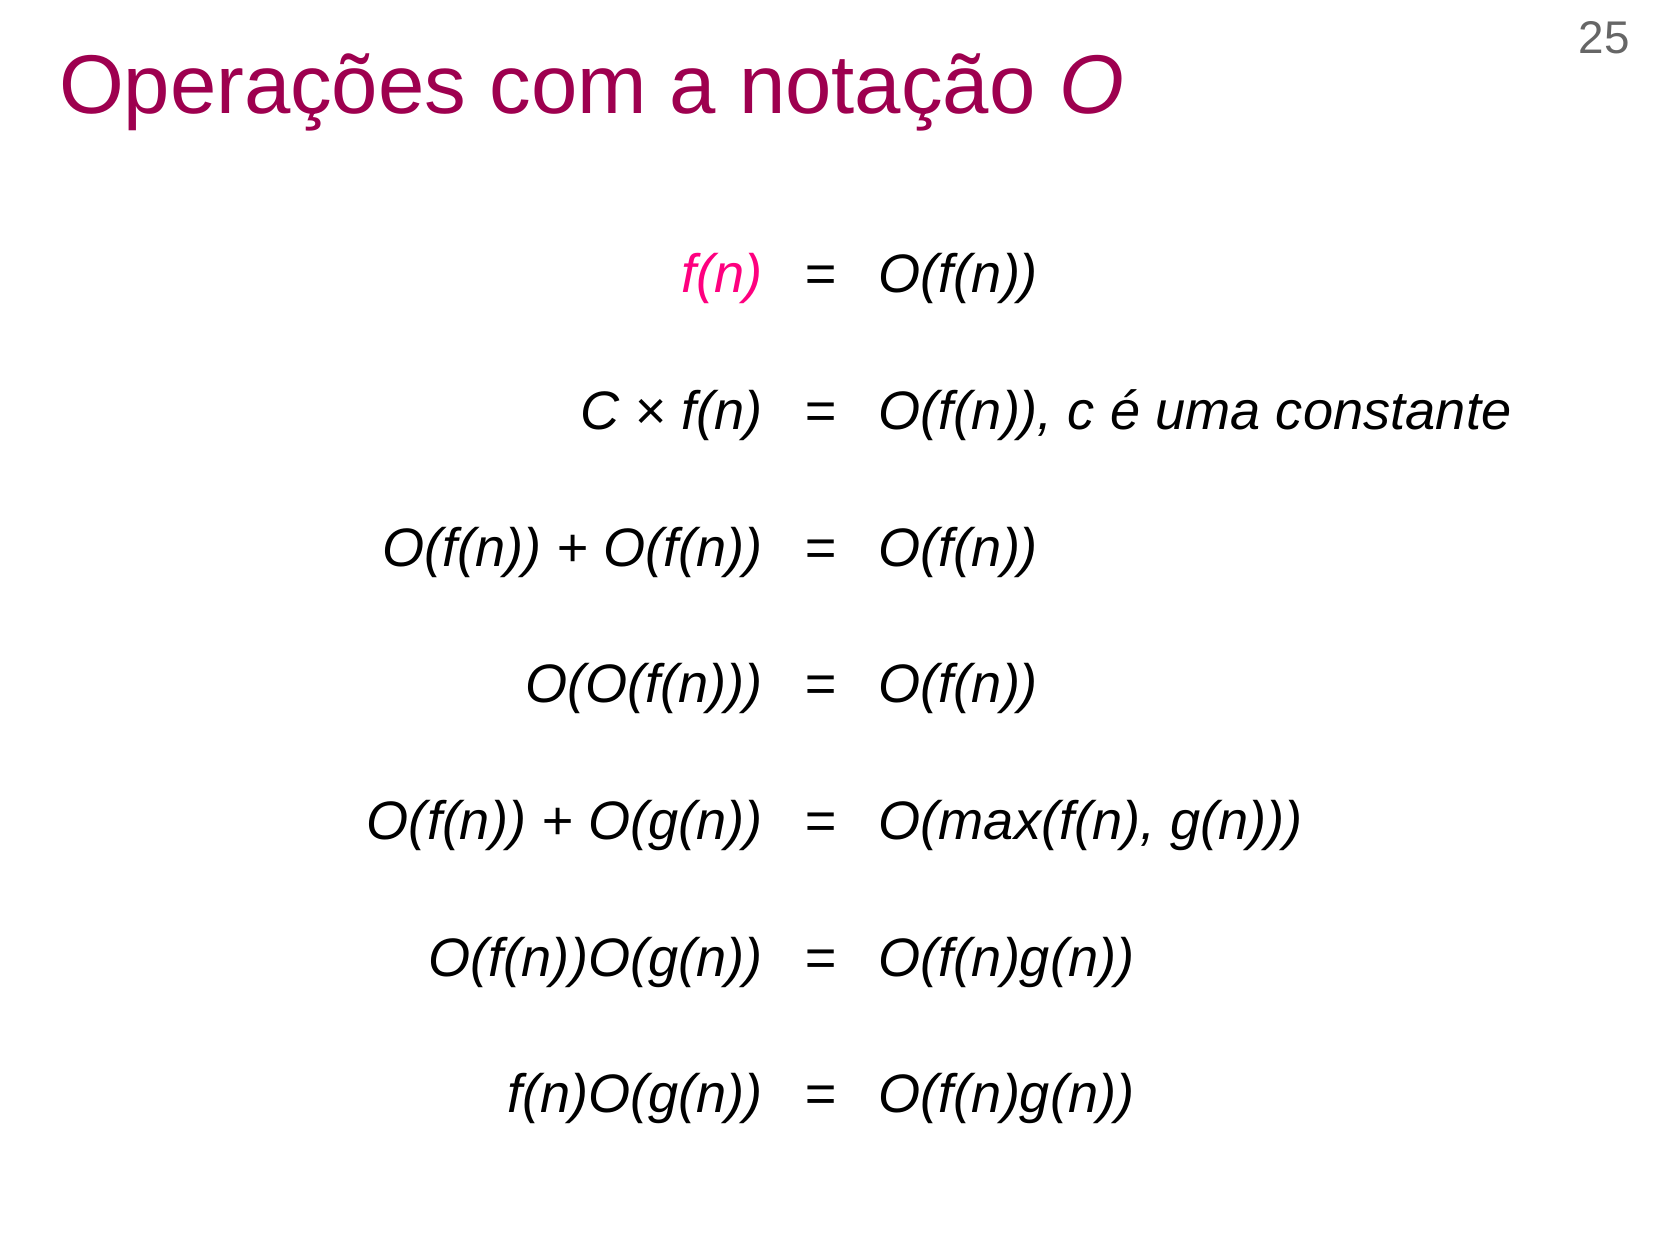

25
# Operações com a notação O
| f(n) | = | O(f(n)) |
| --- | --- | --- |
| C × f(n) | = | O(f(n)), c é uma constante |
| O(f(n)) + O(f(n)) | = | O(f(n)) |
| O(O(f(n))) | = | O(f(n)) |
| O(f(n)) + O(g(n)) | = | O(max(f(n), g(n))) |
| O(f(n))O(g(n)) | = | O(f(n)g(n)) |
| f(n)O(g(n)) | = | O(f(n)g(n)) |